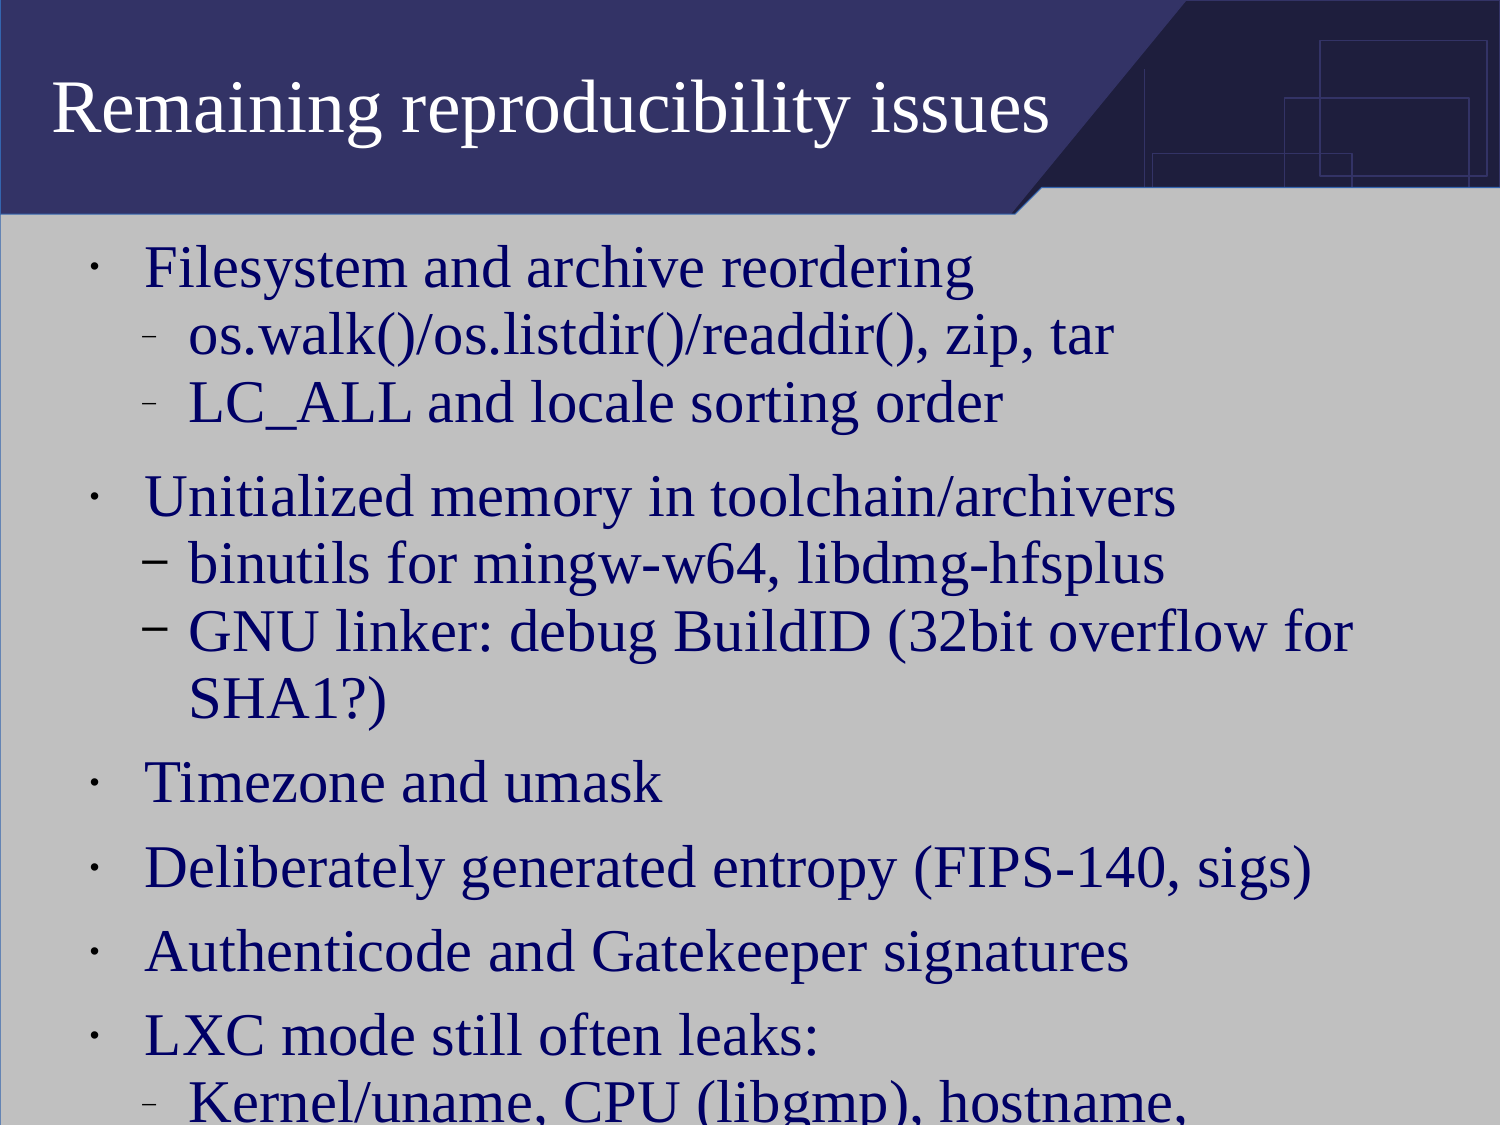

Remaining reproducibility issues
Filesystem and archive reordering
os.walk()/os.listdir()/readdir(), zip, tar
LC_ALL and locale sorting order
Unitialized memory in toolchain/archivers
binutils for mingw-w64, libdmg-hfsplus
GNU linker: debug BuildID (32bit overflow for SHA1?)
Timezone and umask
Deliberately generated entropy (FIPS-140, sigs)
Authenticode and Gatekeeper signatures
LXC mode still often leaks:
Kernel/uname, CPU (libgmp), hostname, memory???